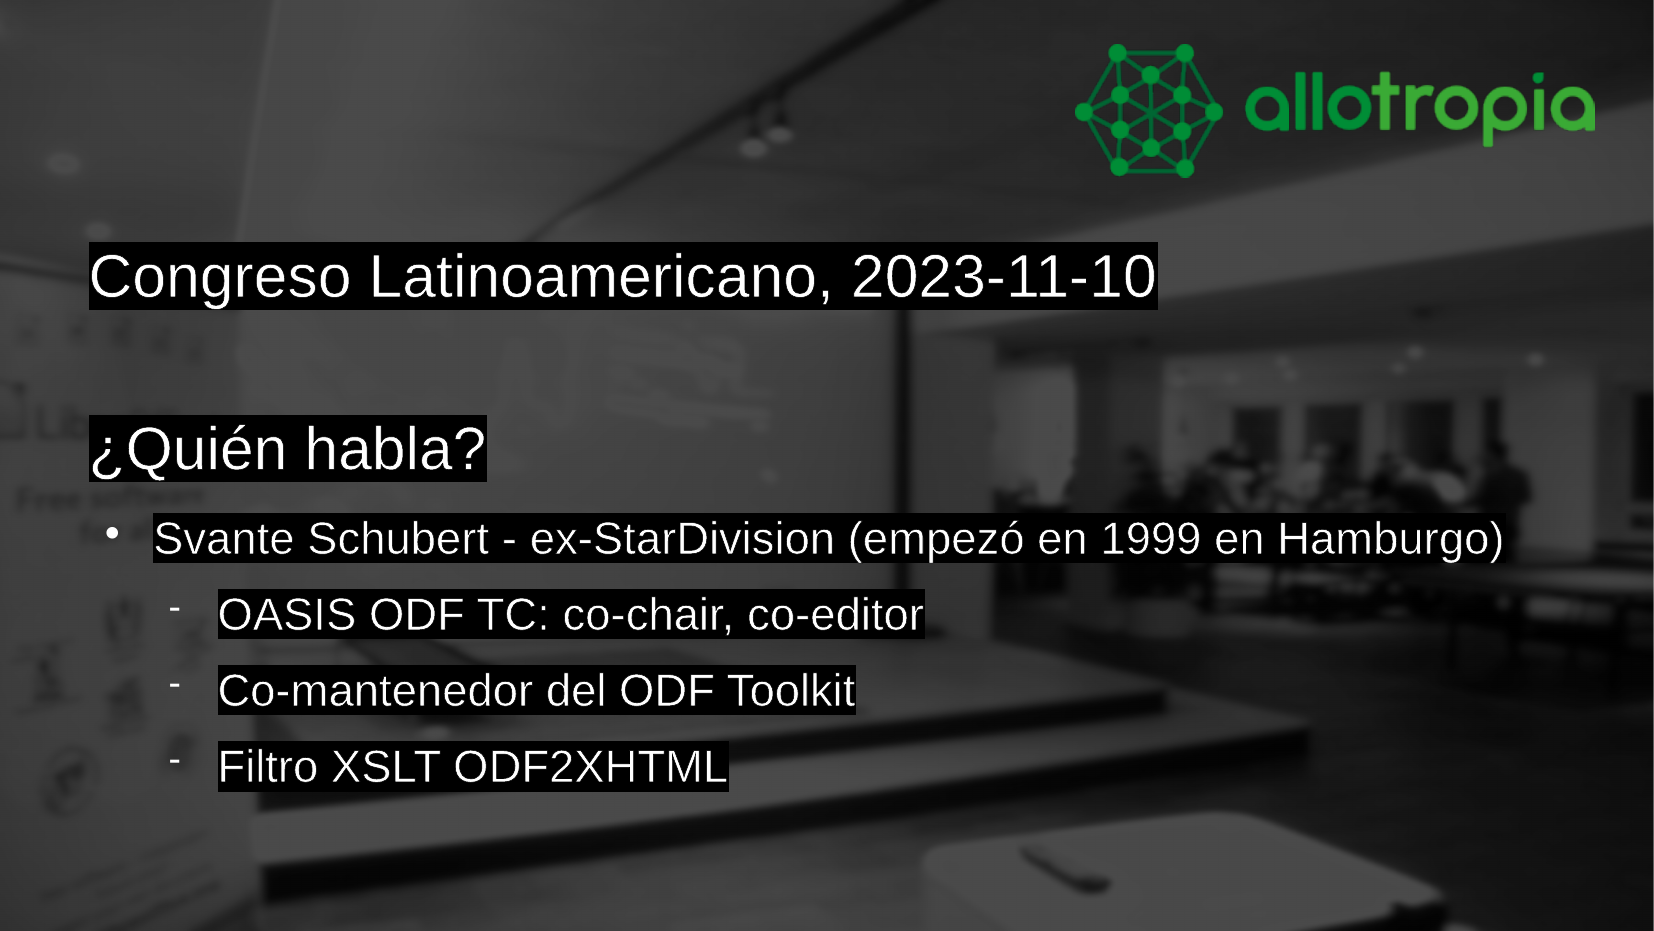

# Congreso Latinoamericano, 2023-11-10
¿Quién habla?
Svante Schubert - ex-StarDivision (empezó en 1999 en Hamburgo)
OASIS ODF TC: co-chair, co-editor
Co-mantenedor del ODF Toolkit
Filtro XSLT ODF2XHTML